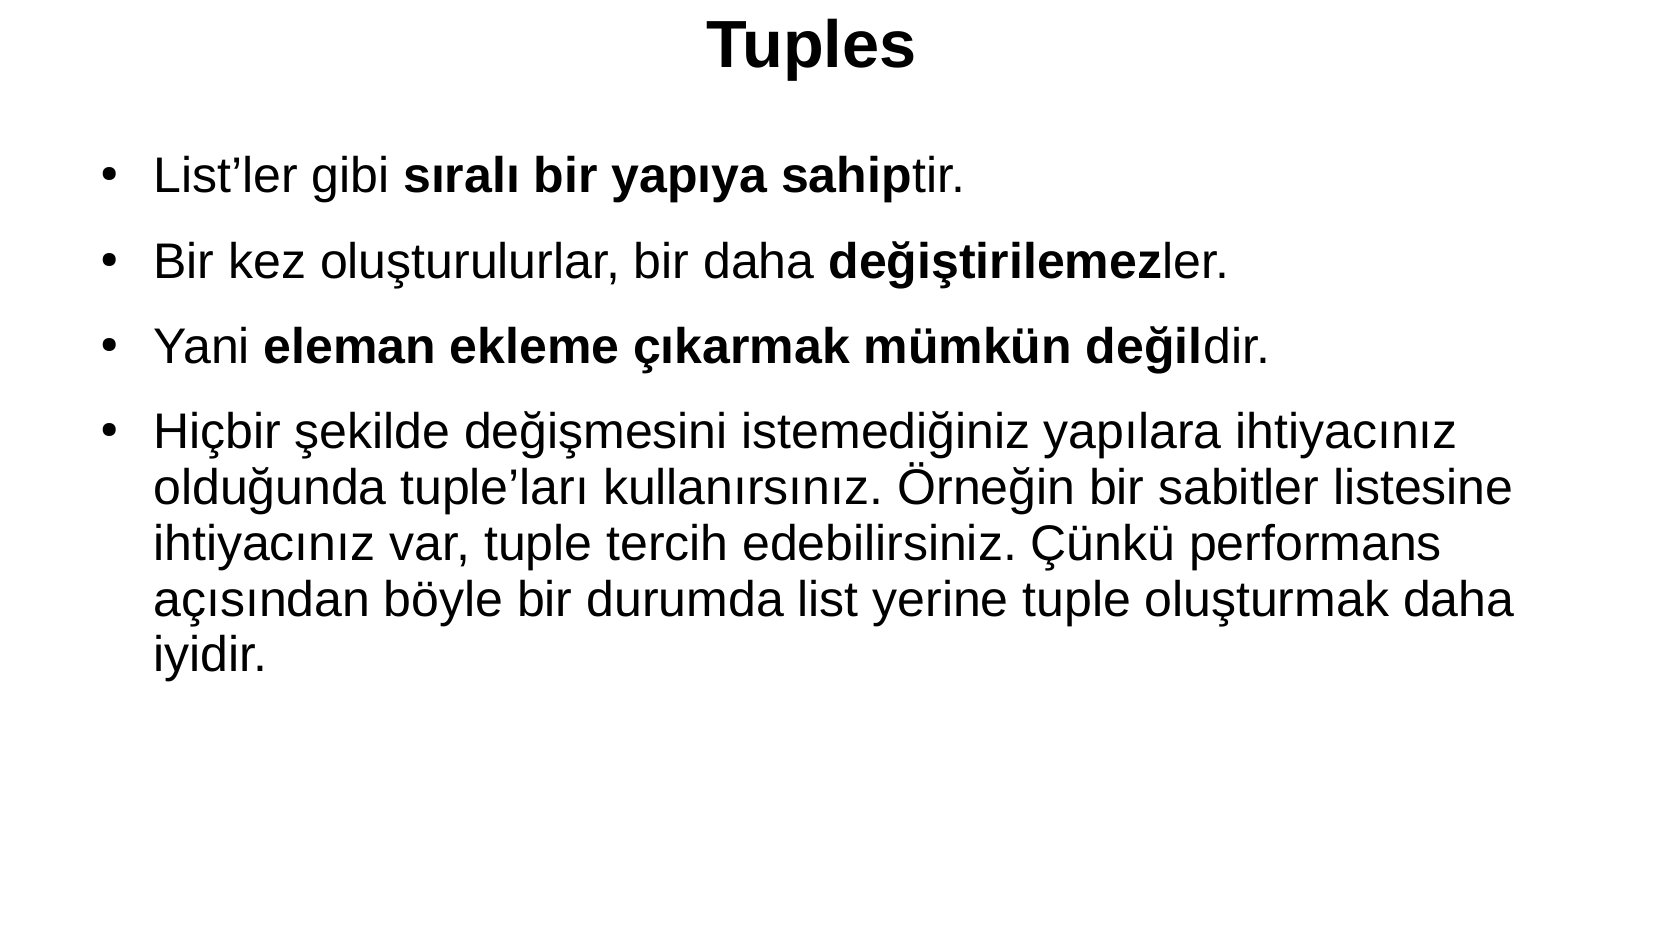

# Tuples
List’ler gibi sıralı bir yapıya sahiptir.
Bir kez oluşturulurlar, bir daha değiştirilemezler.
Yani eleman ekleme çıkarmak mümkün değildir.
Hiçbir şekilde değişmesini istemediğiniz yapılara ihtiyacınız olduğunda tuple’ları kullanırsınız. Örneğin bir sabitler listesine ihtiyacınız var, tuple tercih edebilirsiniz. Çünkü performans açısından böyle bir durumda list yerine tuple oluşturmak daha iyidir.